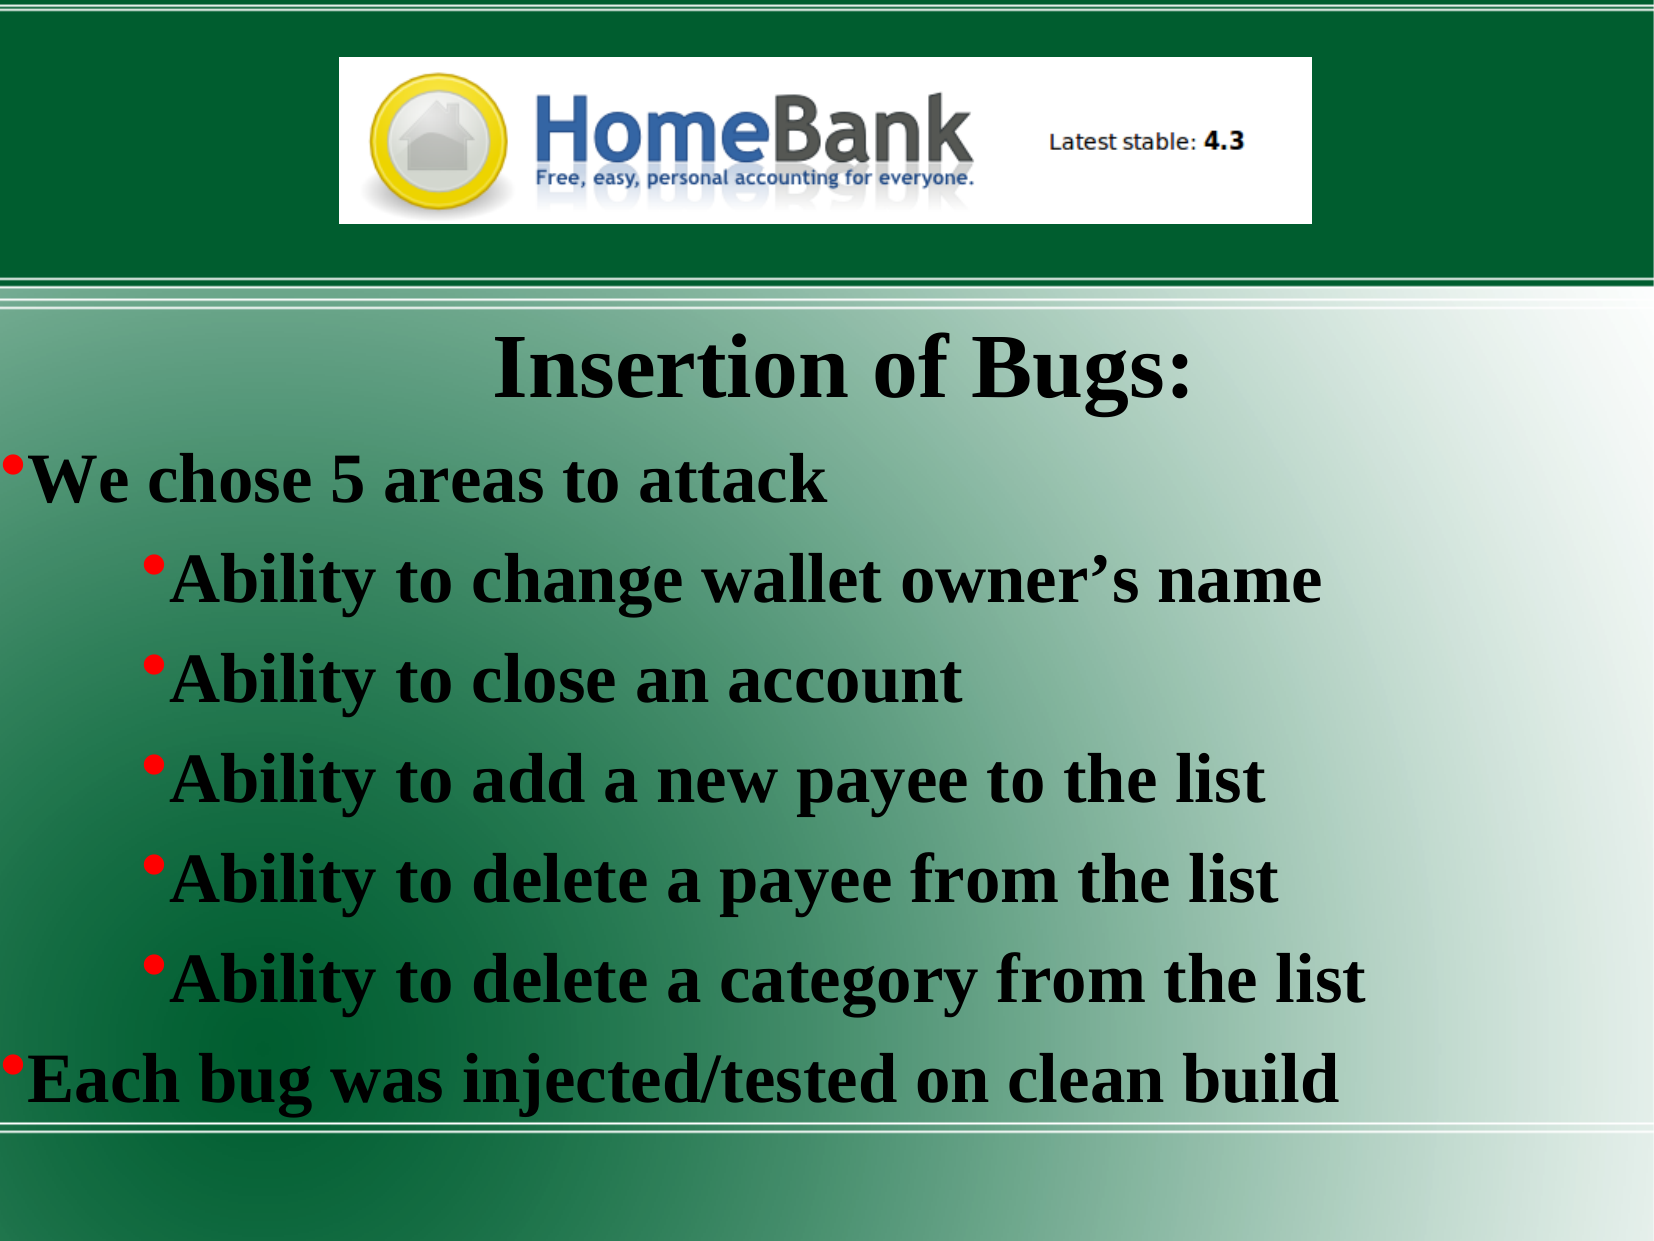

Insertion of Bugs:
We chose 5 areas to attack
Ability to change wallet owner’s name
Ability to close an account
Ability to add a new payee to the list
Ability to delete a payee from the list
Ability to delete a category from the list
Each bug was injected/tested on clean build